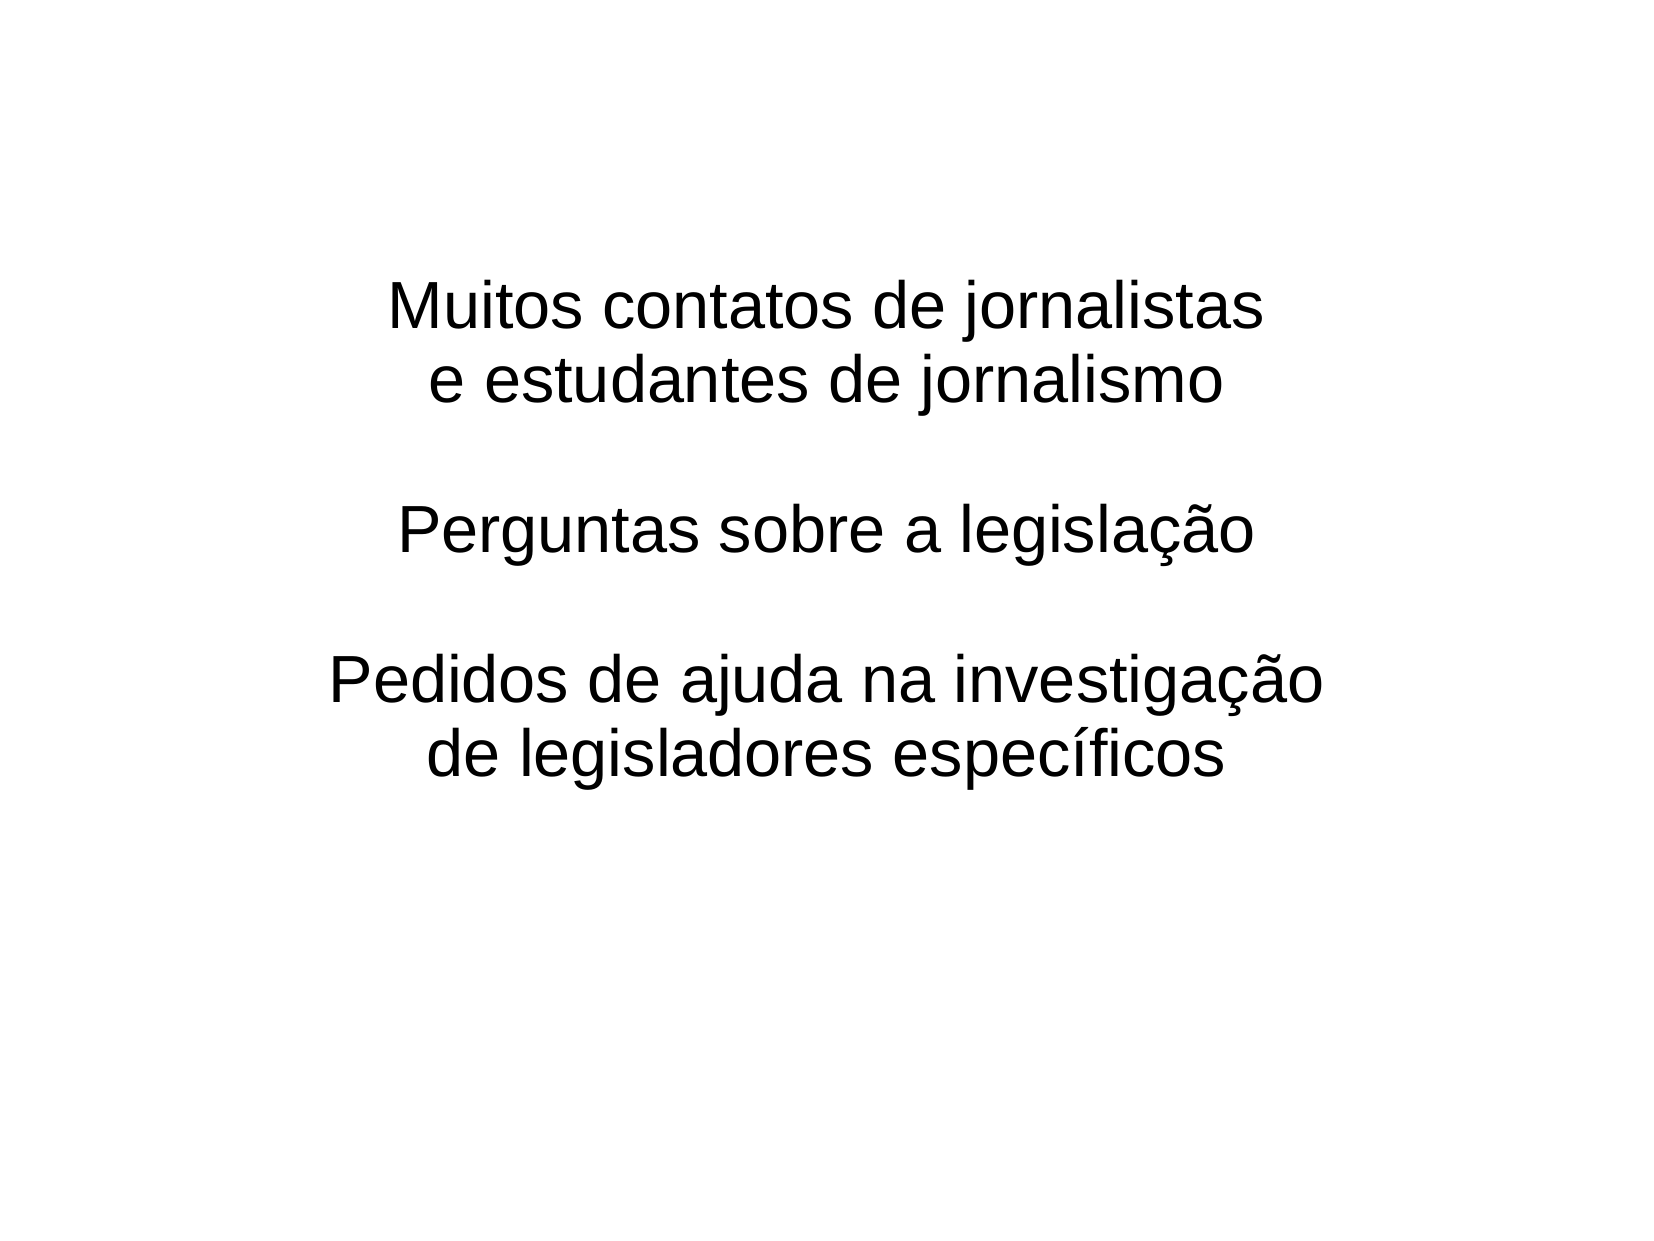

# Muitos contatos de jornalistas
e estudantes de jornalismo
Perguntas sobre a legislação
Pedidos de ajuda na investigação
de legisladores específicos